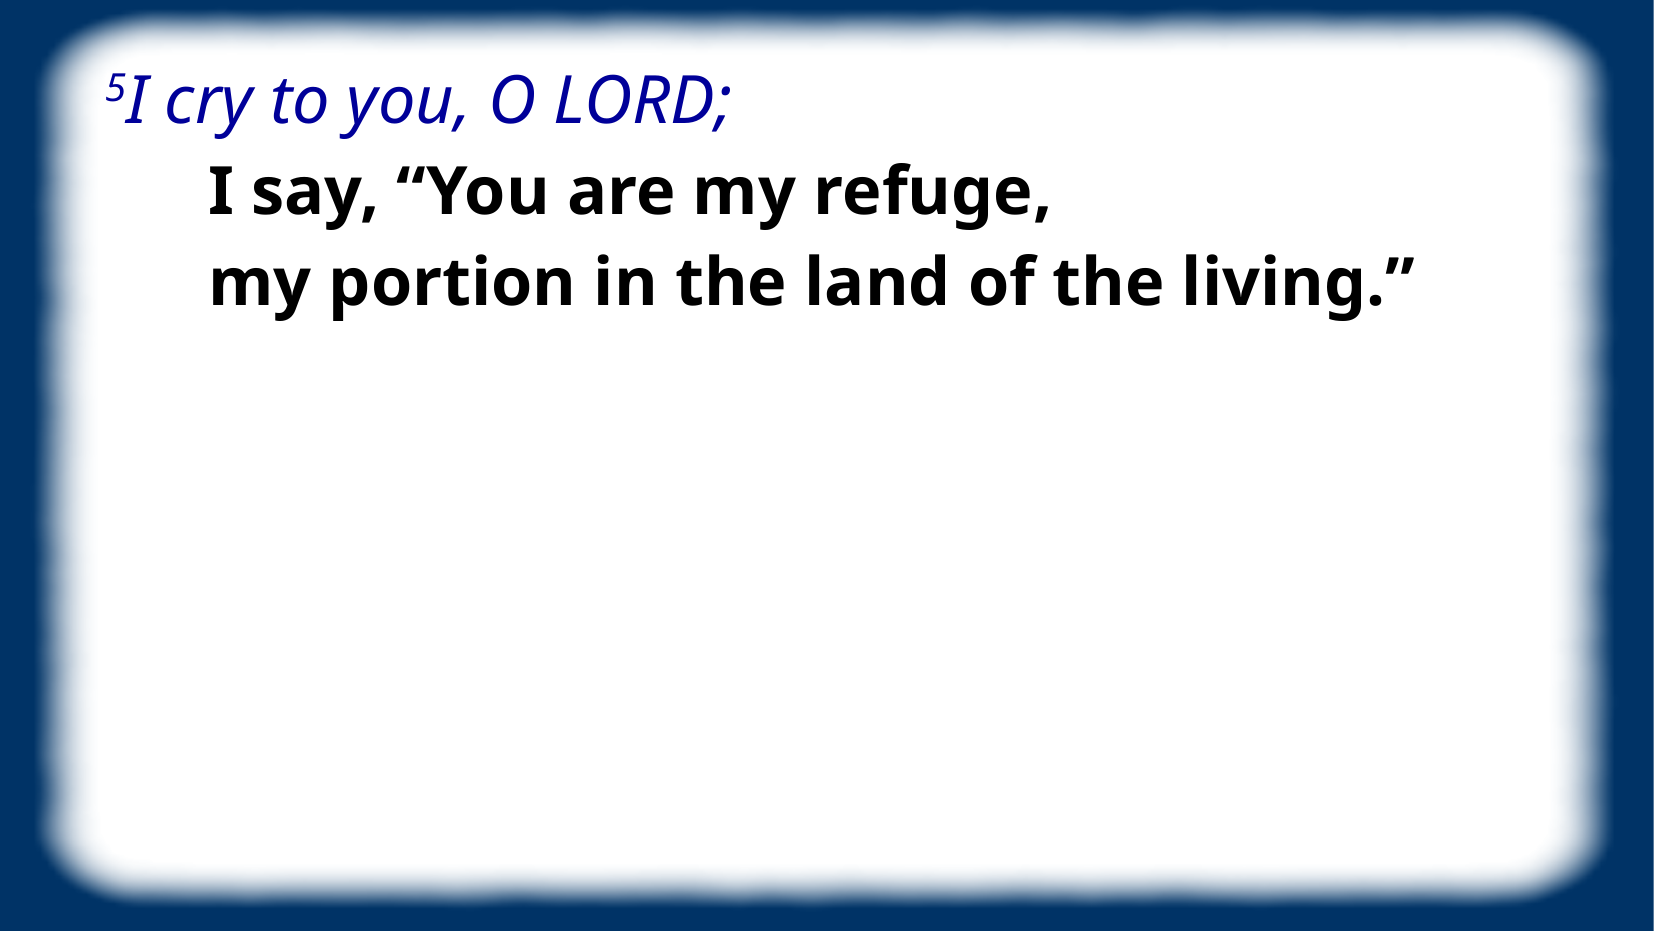

5I cry to you, O LORD;
 I say, “You are my refuge,
 my portion in the land of the living.”